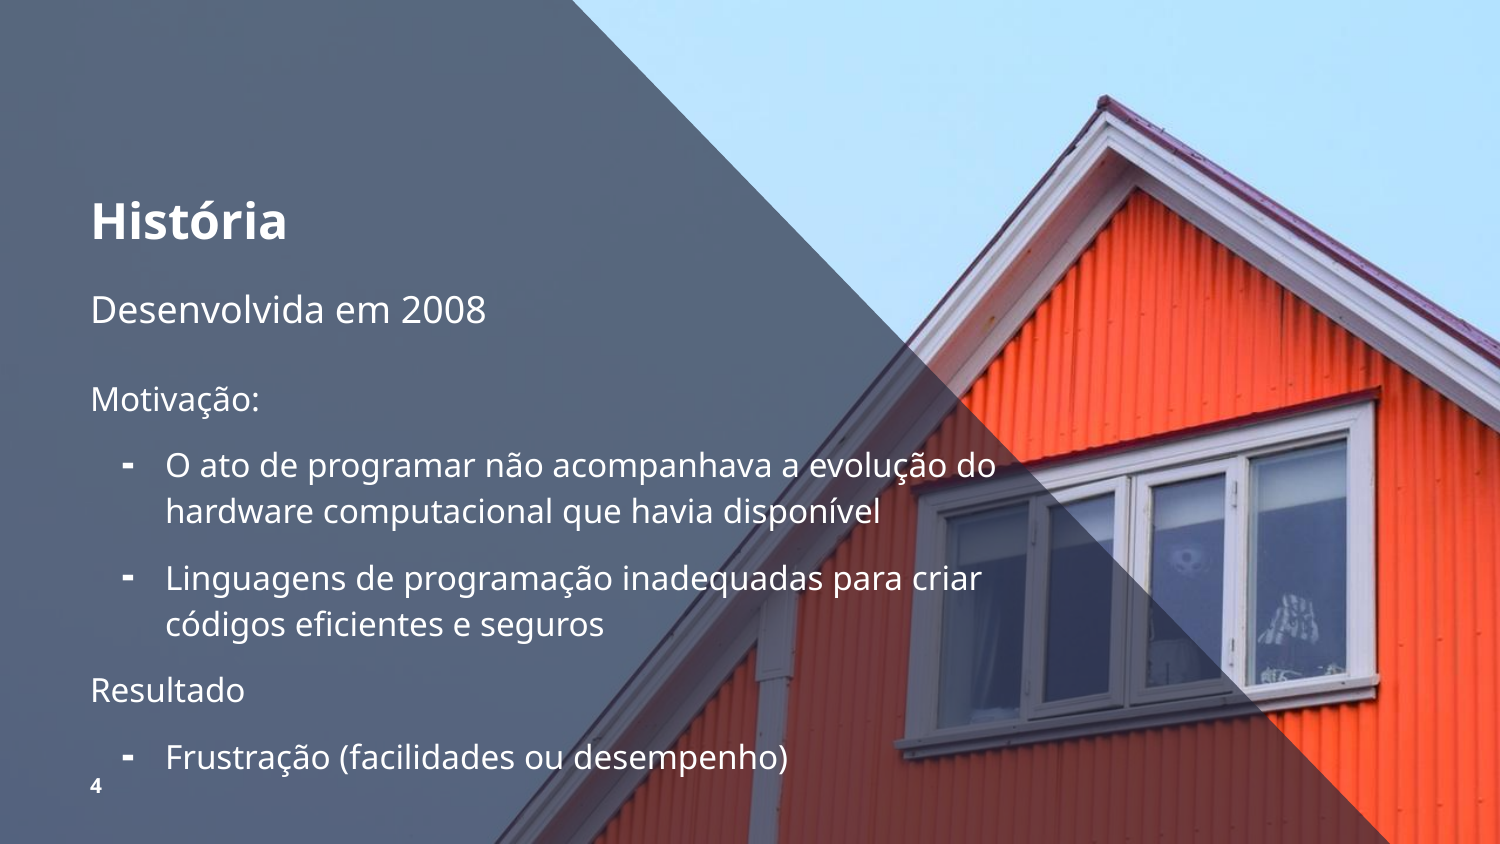

# História
Desenvolvida em 2008
Motivação:
O ato de programar não acompanhava a evolução do hardware computacional que havia disponível
Linguagens de programação inadequadas para criar códigos eficientes e seguros
Resultado
Frustração (facilidades ou desempenho)